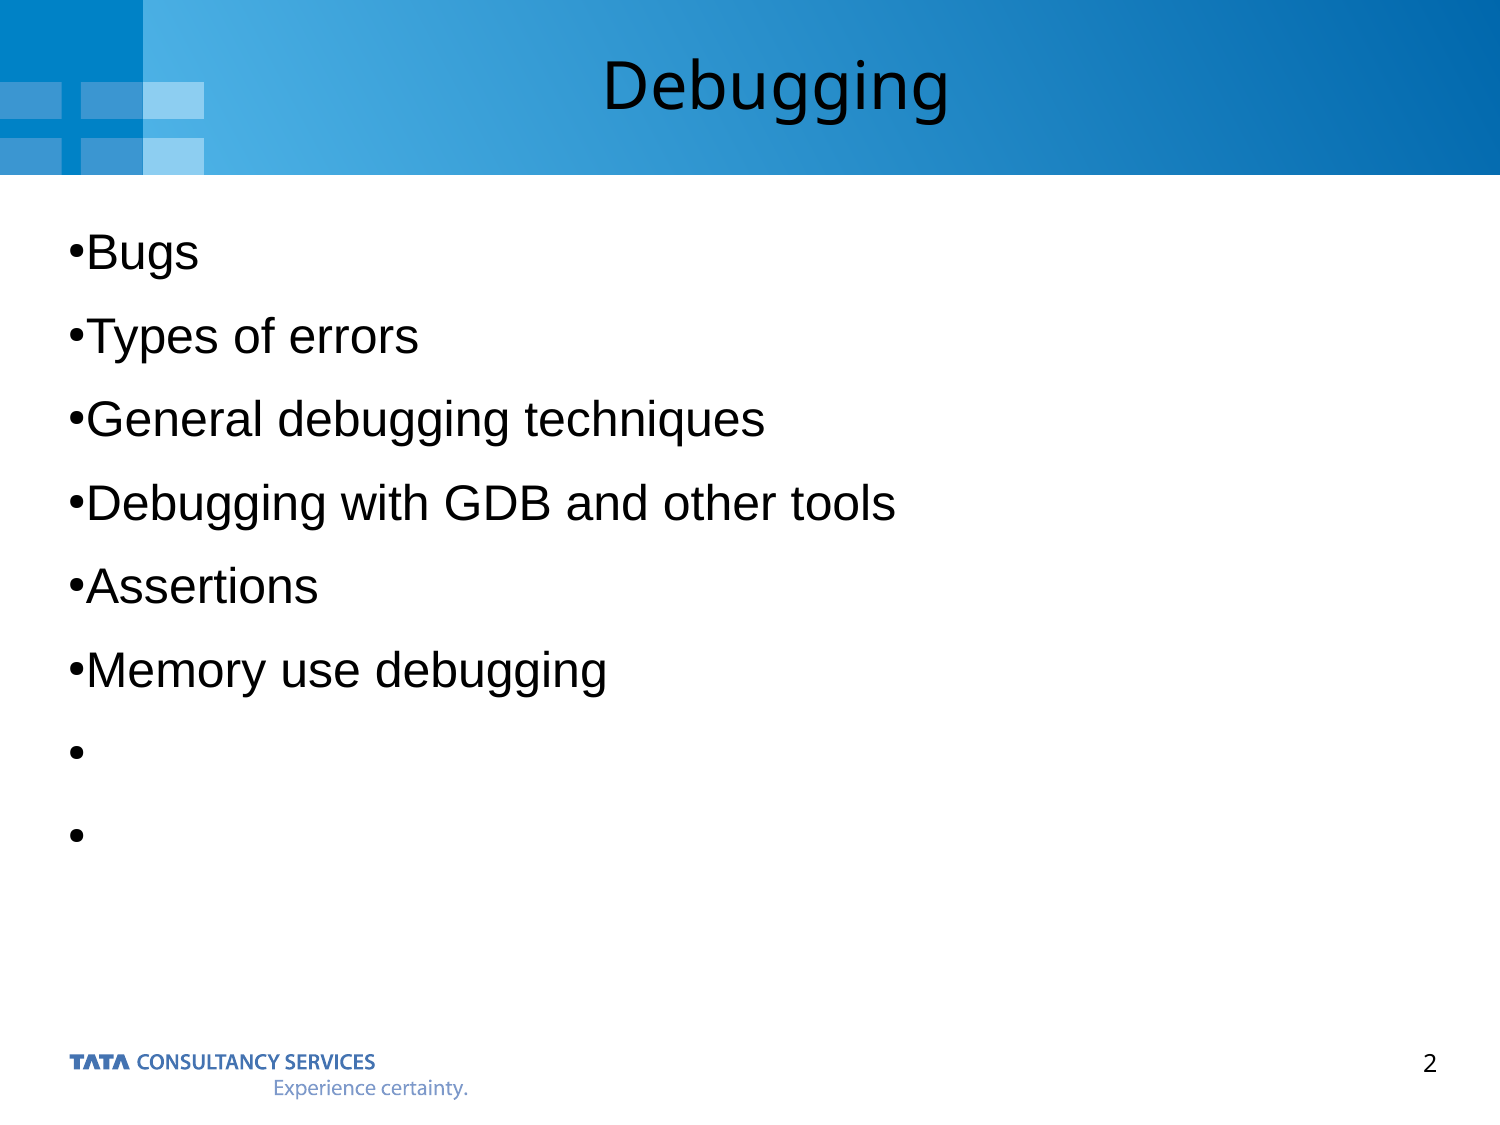

Debugging
Bugs
Types of errors
General debugging techniques
Debugging with GDB and other tools
Assertions
Memory use debugging